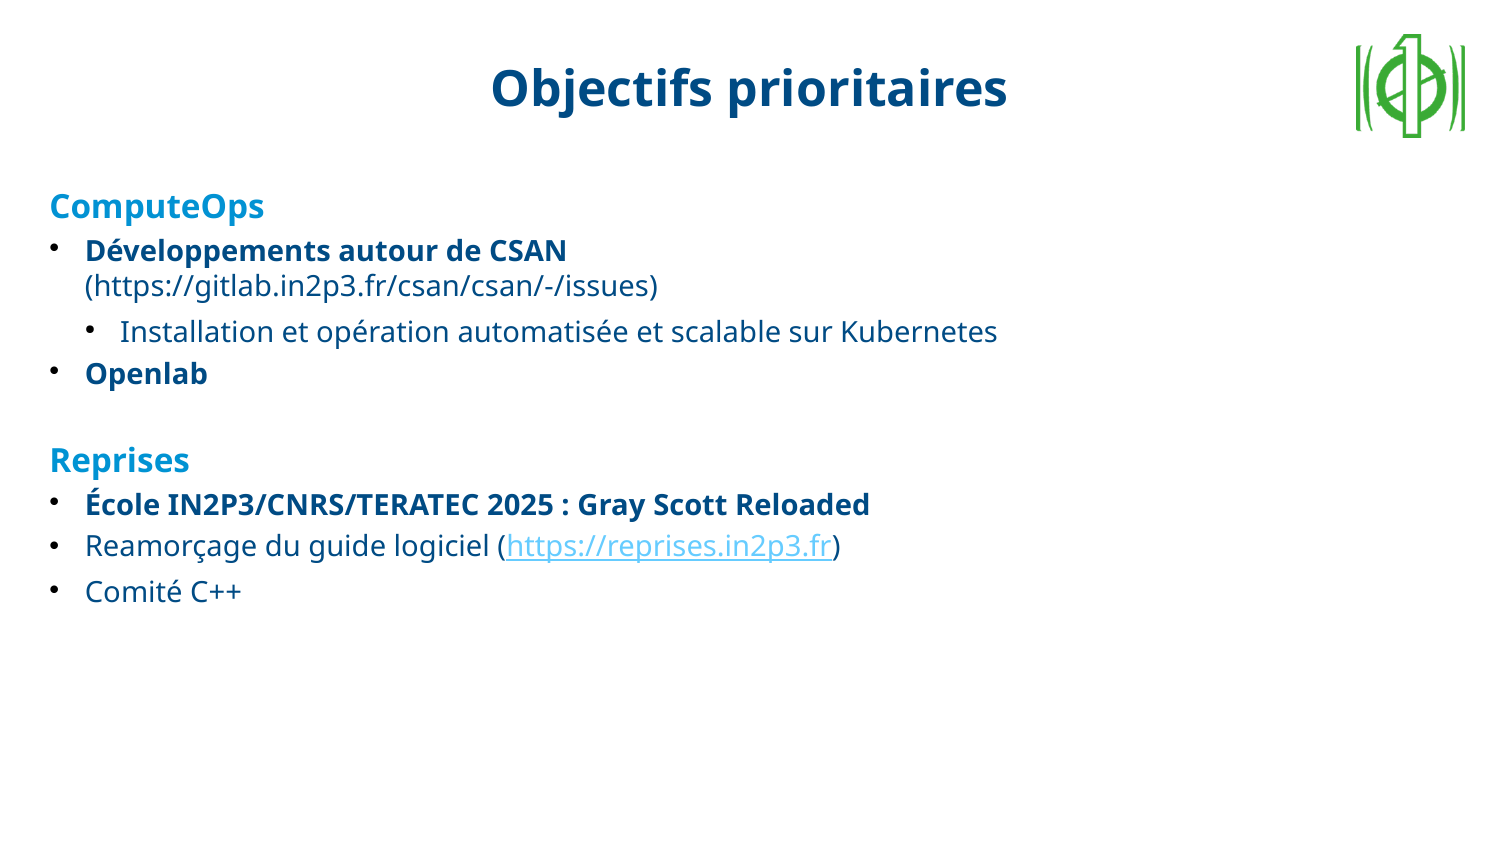

Objectifs prioritaires
ComputeOps
Développements autour de CSAN
(https://gitlab.in2p3.fr/csan/csan/-/issues)
Installation et opération automatisée et scalable sur Kubernetes
Openlab
Reprises
École IN2P3/CNRS/TERATEC 2025 : Gray Scott Reloaded
Reamorçage du guide logiciel (https://reprises.in2p3.fr)
Comité C++